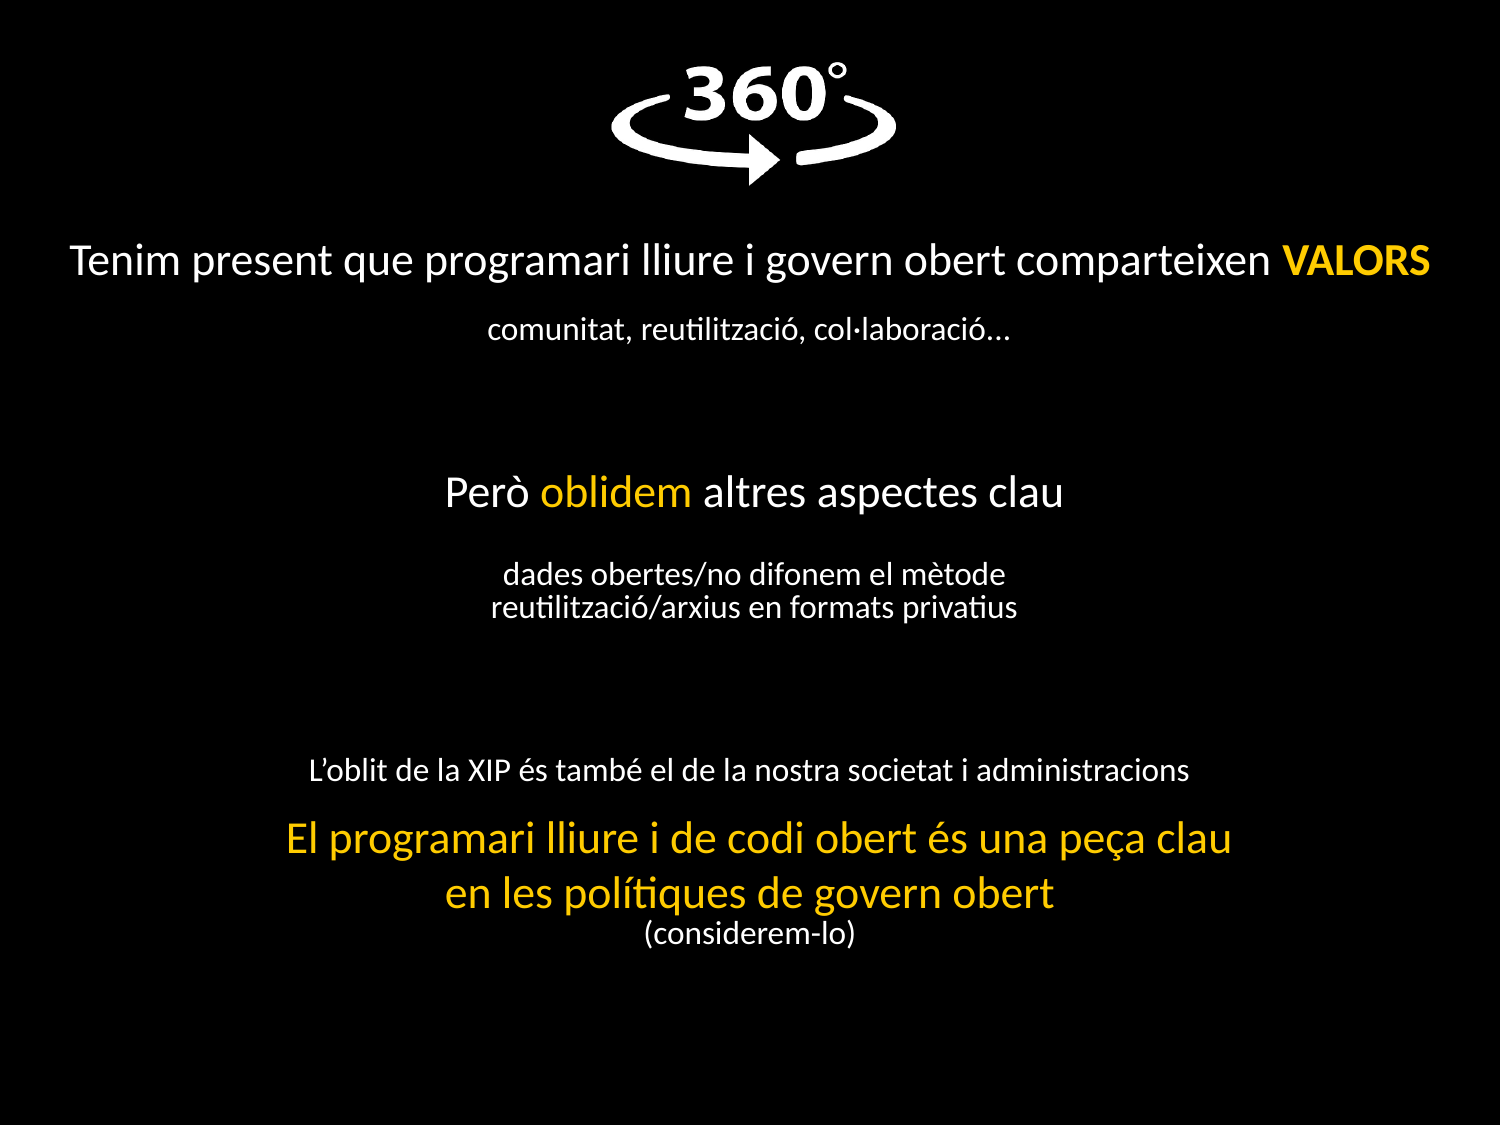

Tenim present que programari lliure i govern obert comparteixen VALORS
comunitat, reutilització, col·laboració...
Però oblidem altres aspectes clau
dades obertes/no difonem el mètode
reutilització/arxius en formats privatius
L’oblit de la XIP és també el de la nostra societat i administracions
 El programari lliure i de codi obert és una peça clau
en les polítiques de govern obert
(considerem-lo)